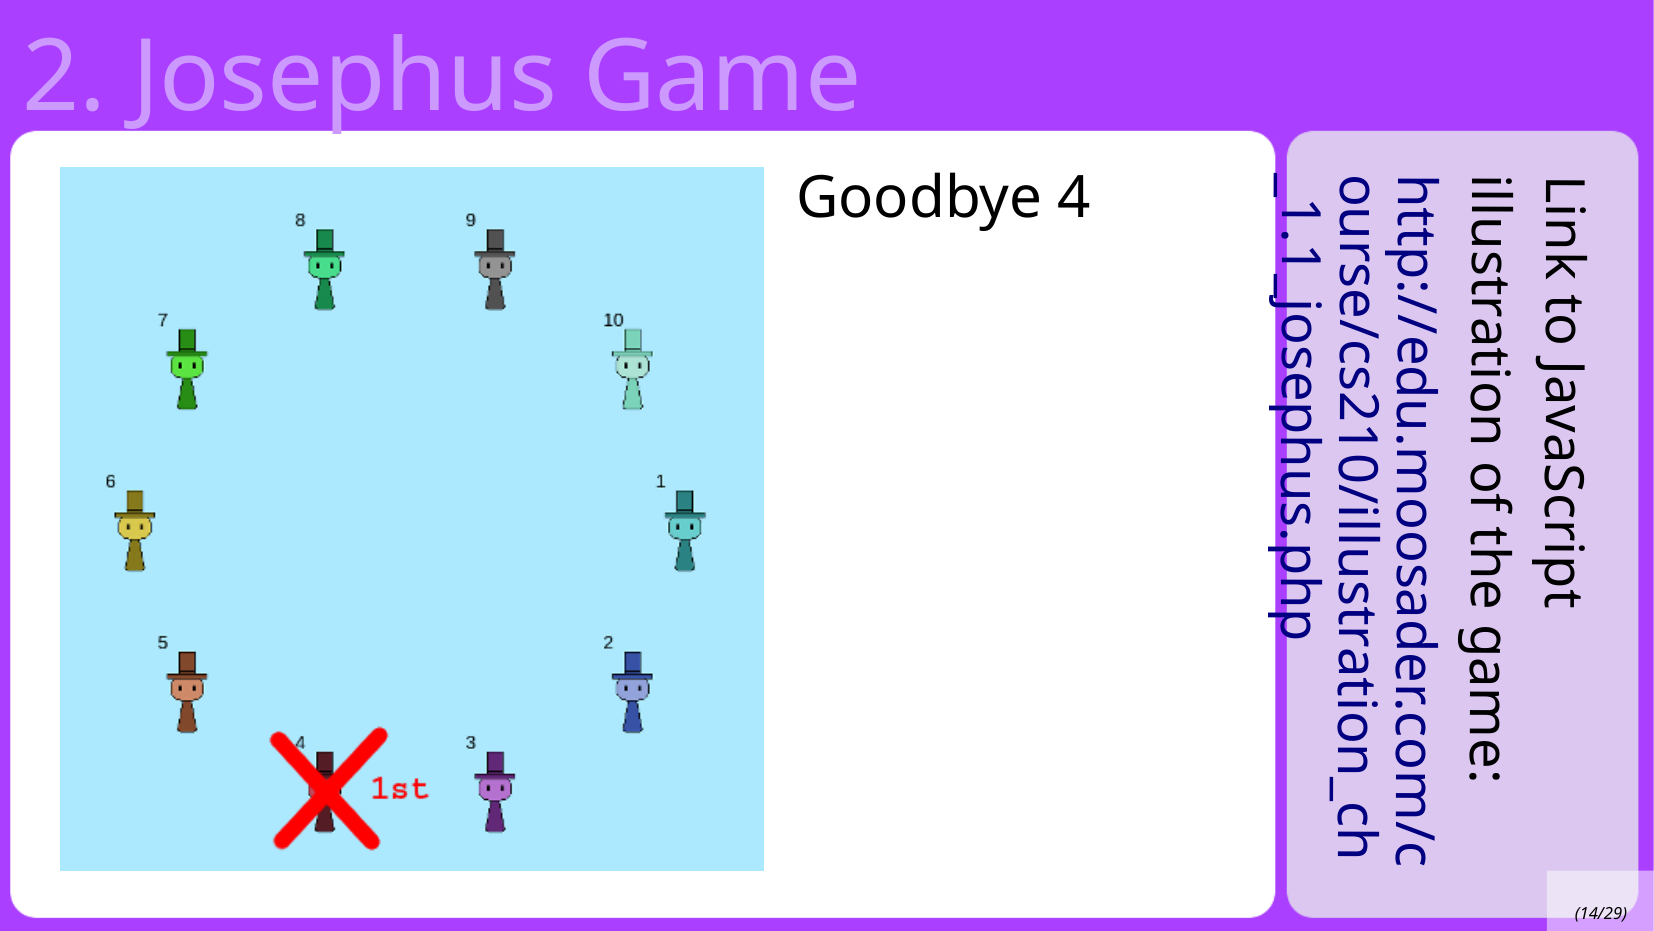

# 2. Josephus Game
Goodbye 4
Link to JavaScript illustration of the game:
http://edu.moosader.com/course/cs210/illustration_ch_1.1_josephus.php